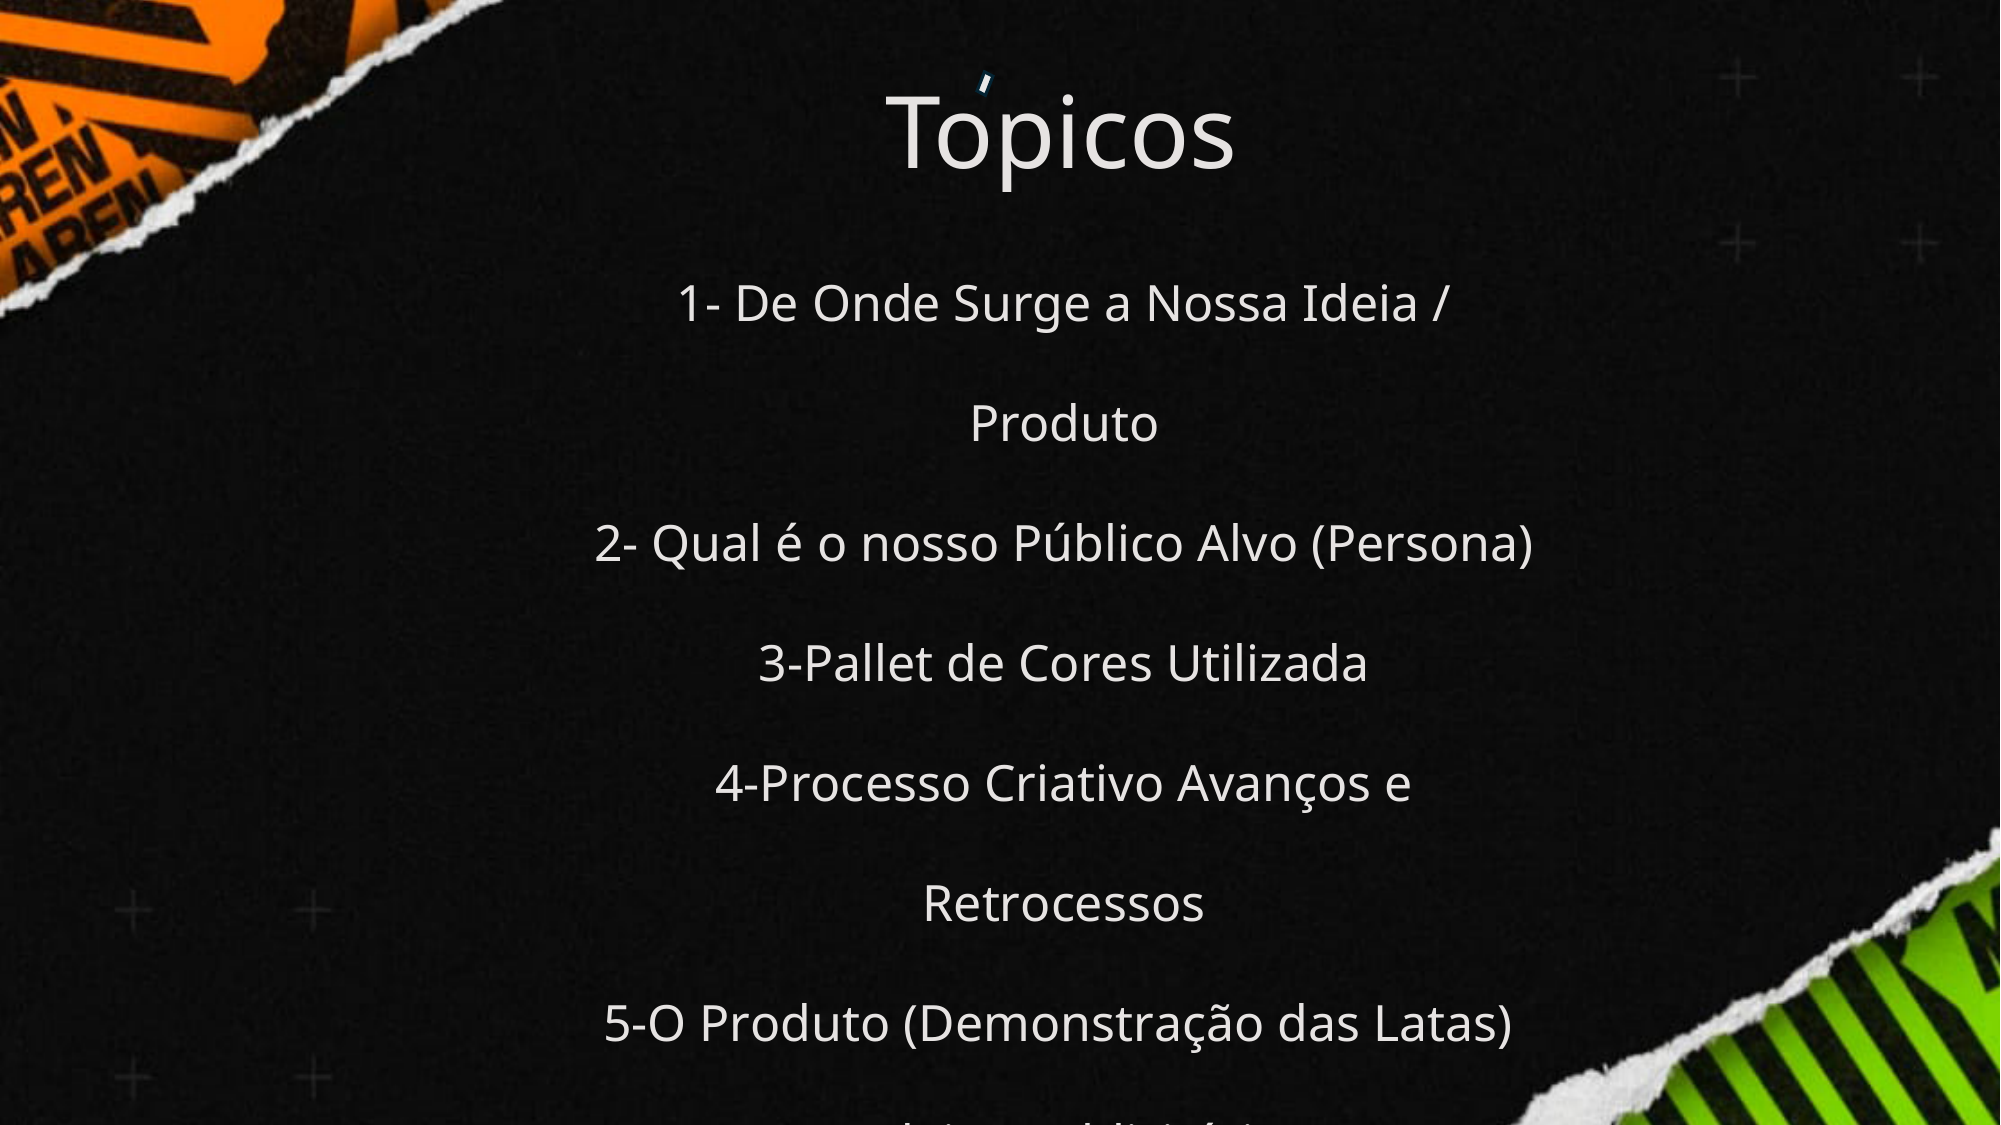

Topicos
#
1- De Onde Surge a Nossa Ideia / Produto
2- Qual é o nosso Público Alvo (Persona)
3-Pallet de Cores Utilizada
4-Processo Criativo Avanços e Retrocessos
5-O Produto (Demonstração das Latas)
5-Ideias Publicitárias
6-Agradecimentos